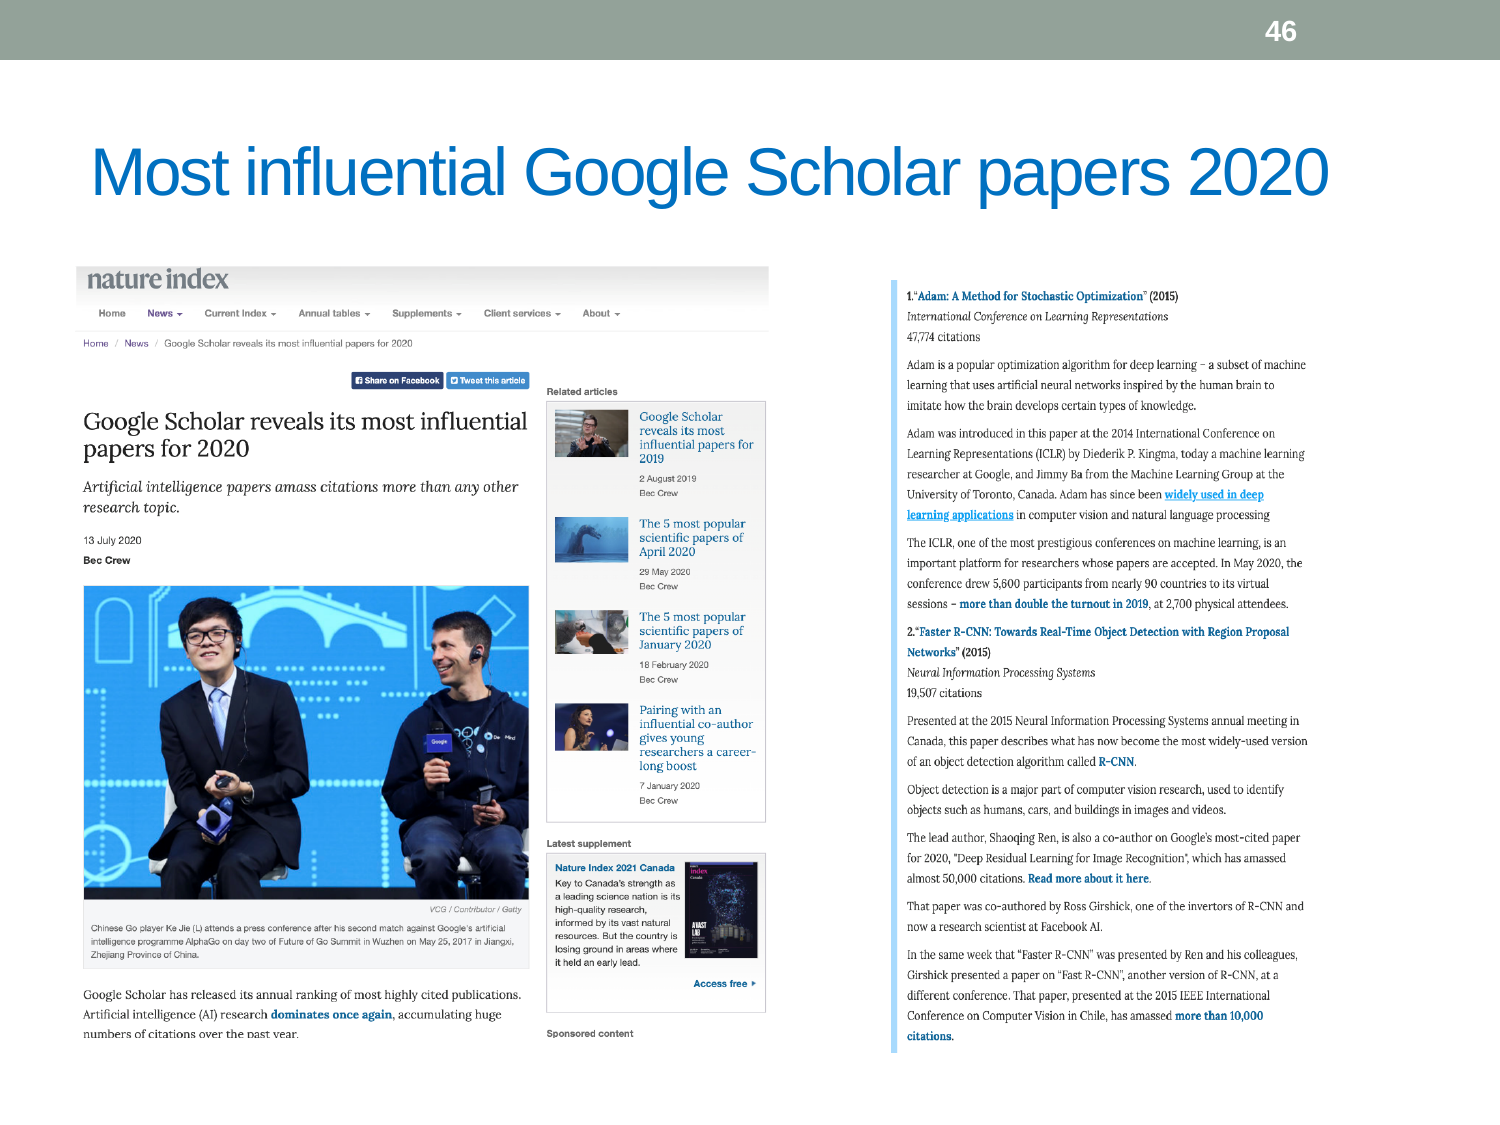

# Most influential Google Scholar papers 2020